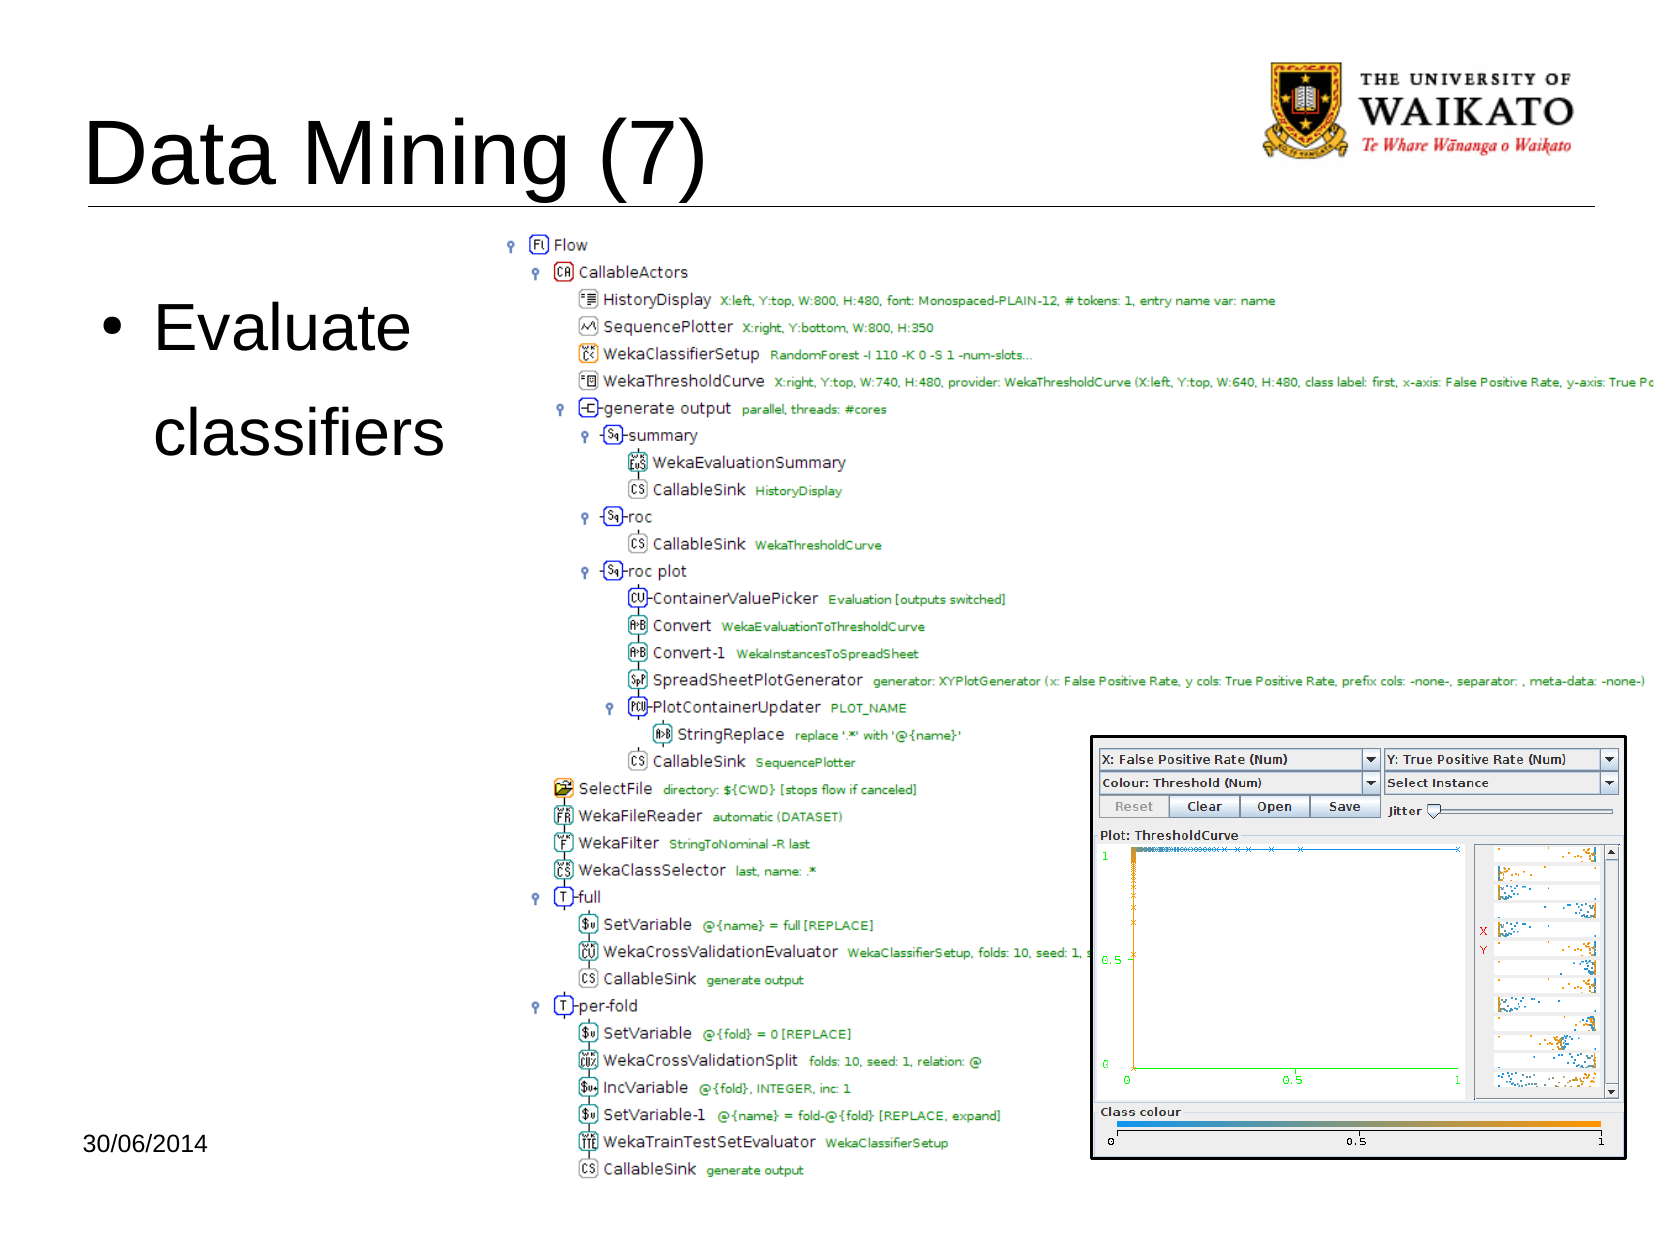

# Data Mining (7)
Evaluate
classifiers
30/06/2014
Peter Reutemann
16